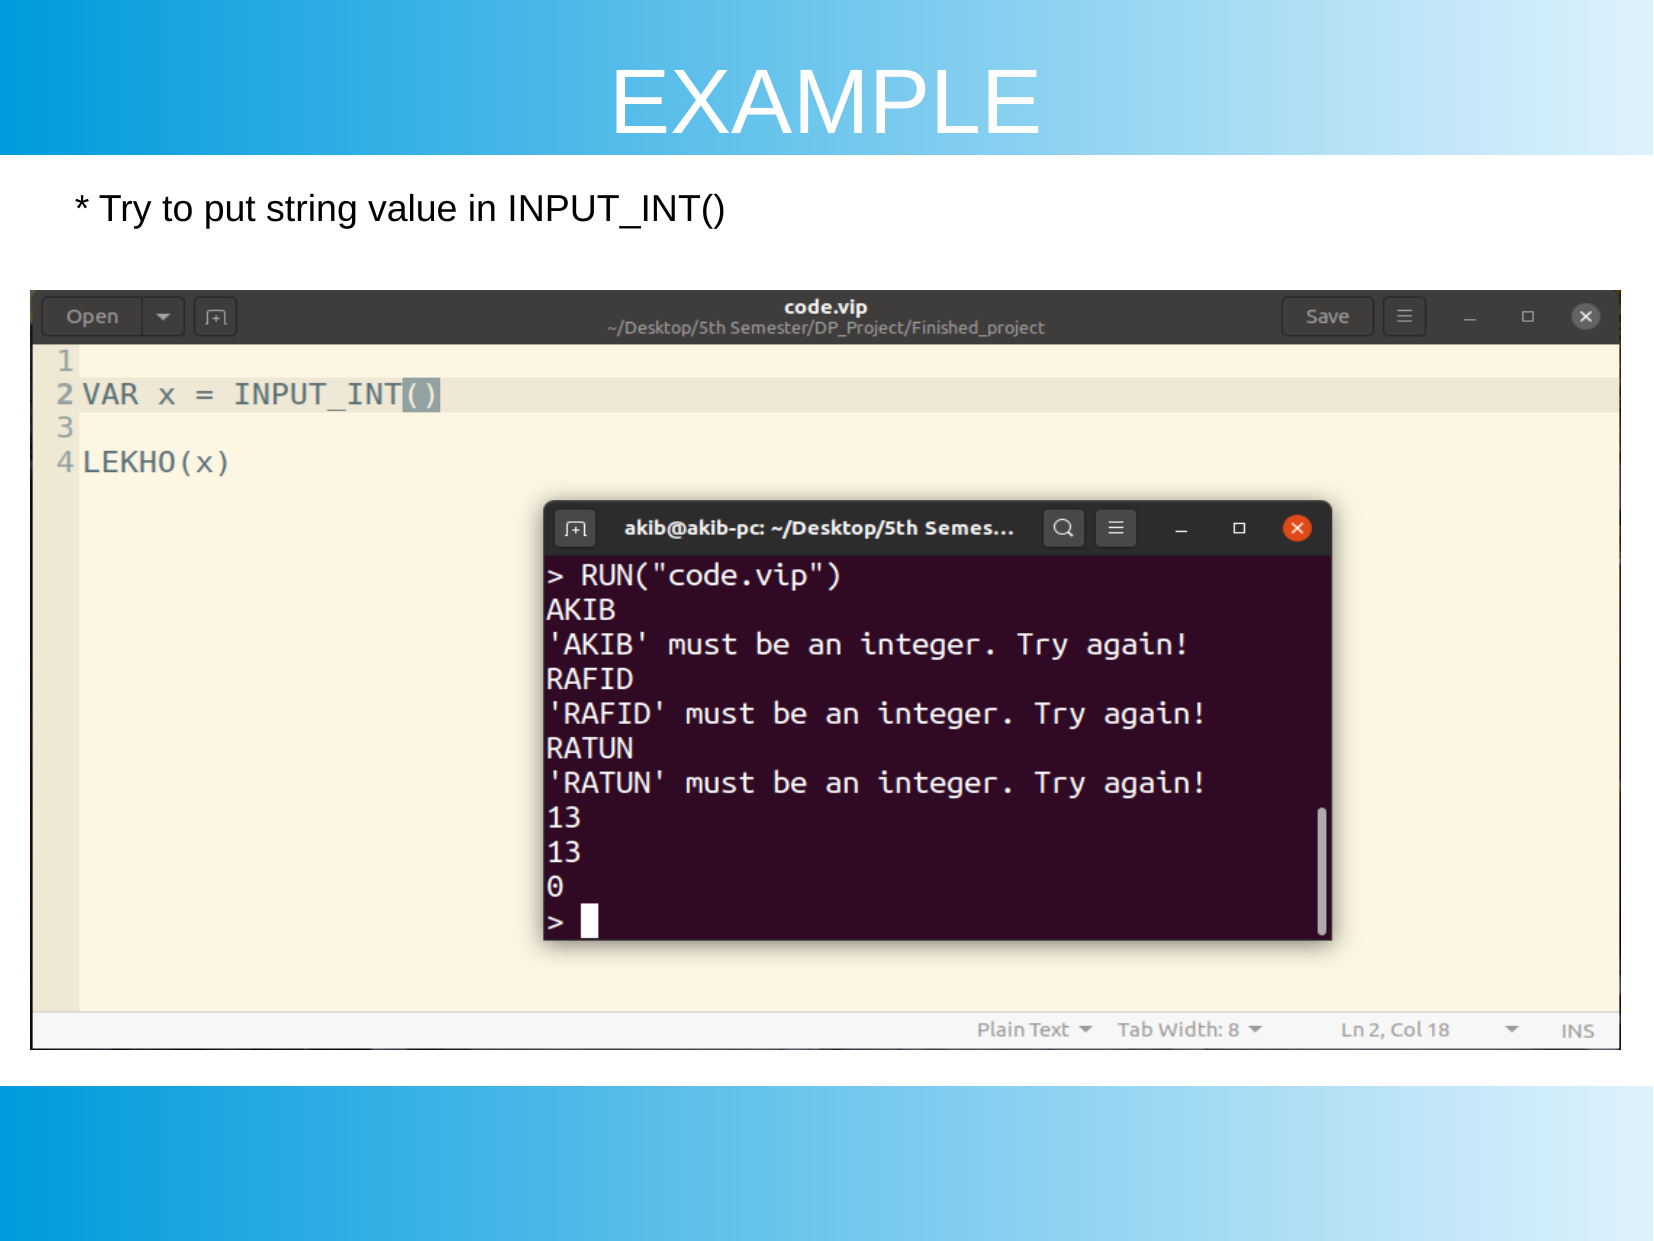

# EXAMPLE
* Try to put string value in INPUT_INT()